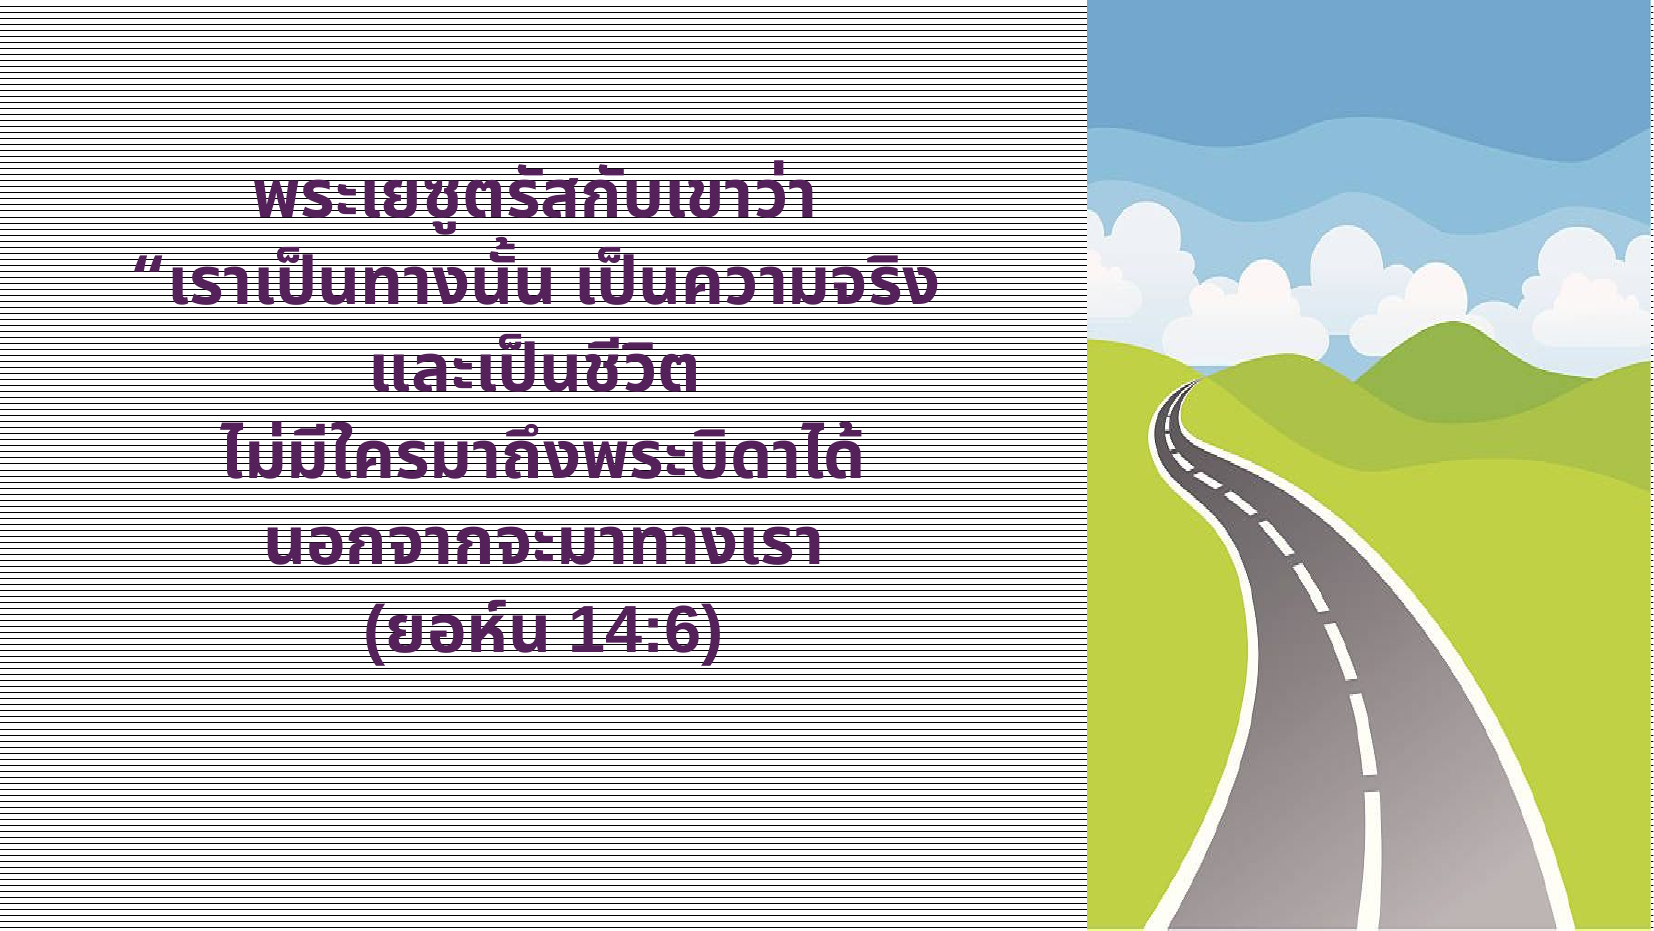

พระเยซูตรัสกับเขาว่า
“เราเป็นทางนั้น เป็นความจริง
และเป็นชีวิต
ไม่มีใครมาถึงพระบิดาได้
นอกจากจะมาทางเรา
(ยอห์น 14:6)